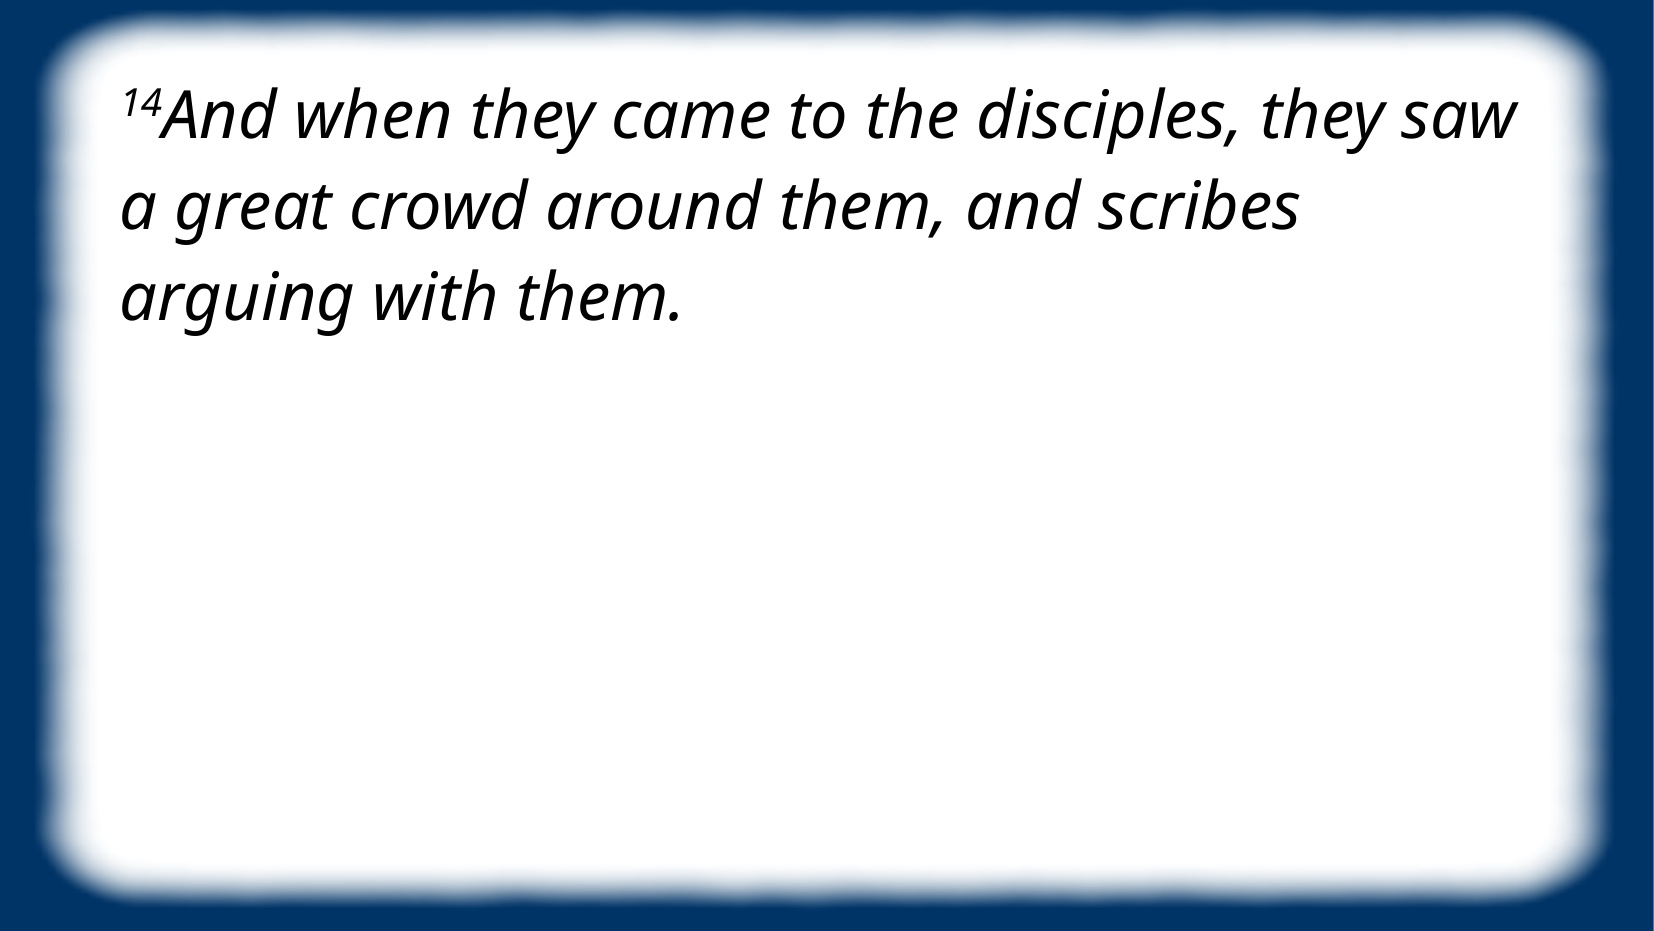

14And when they came to the disciples, they saw a great crowd around them, and scribes arguing with them.